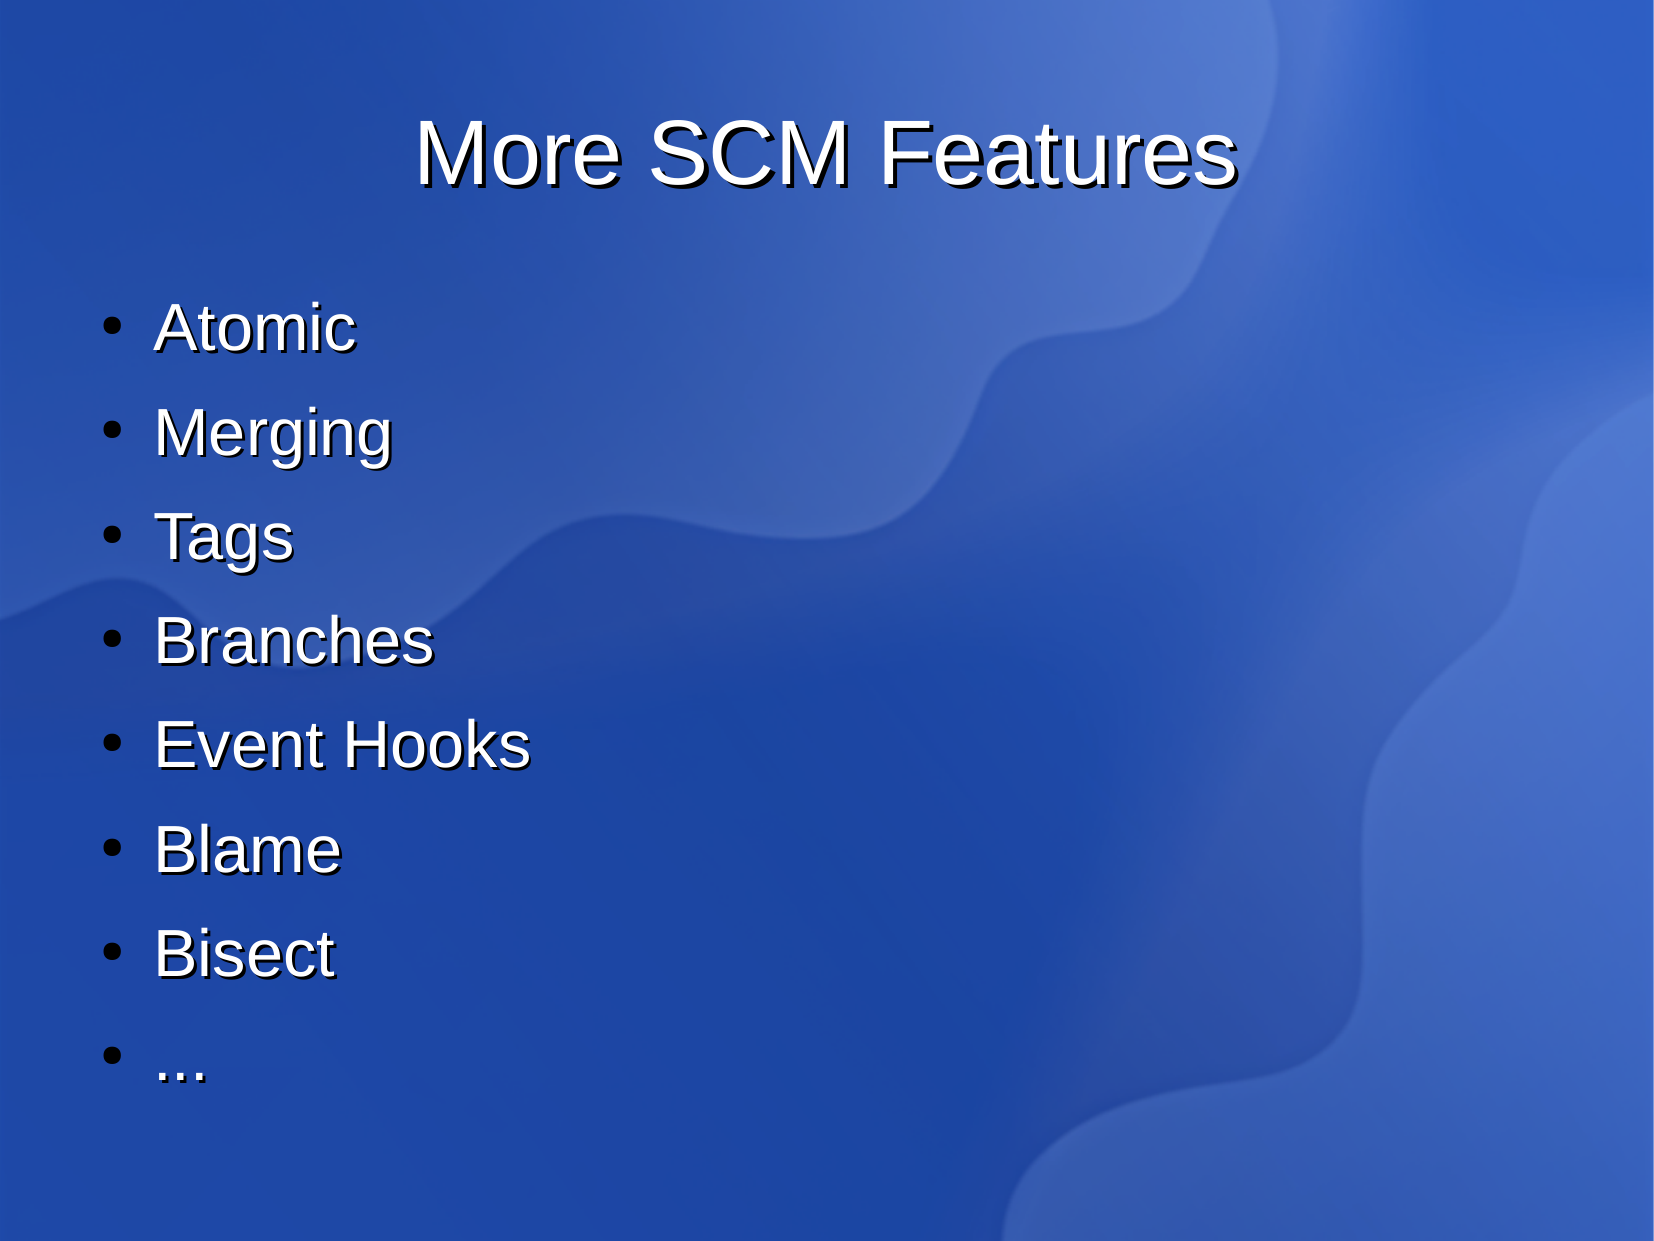

# More SCM Features
Atomic
Merging
Tags
Branches
Event Hooks
Blame
Bisect
...